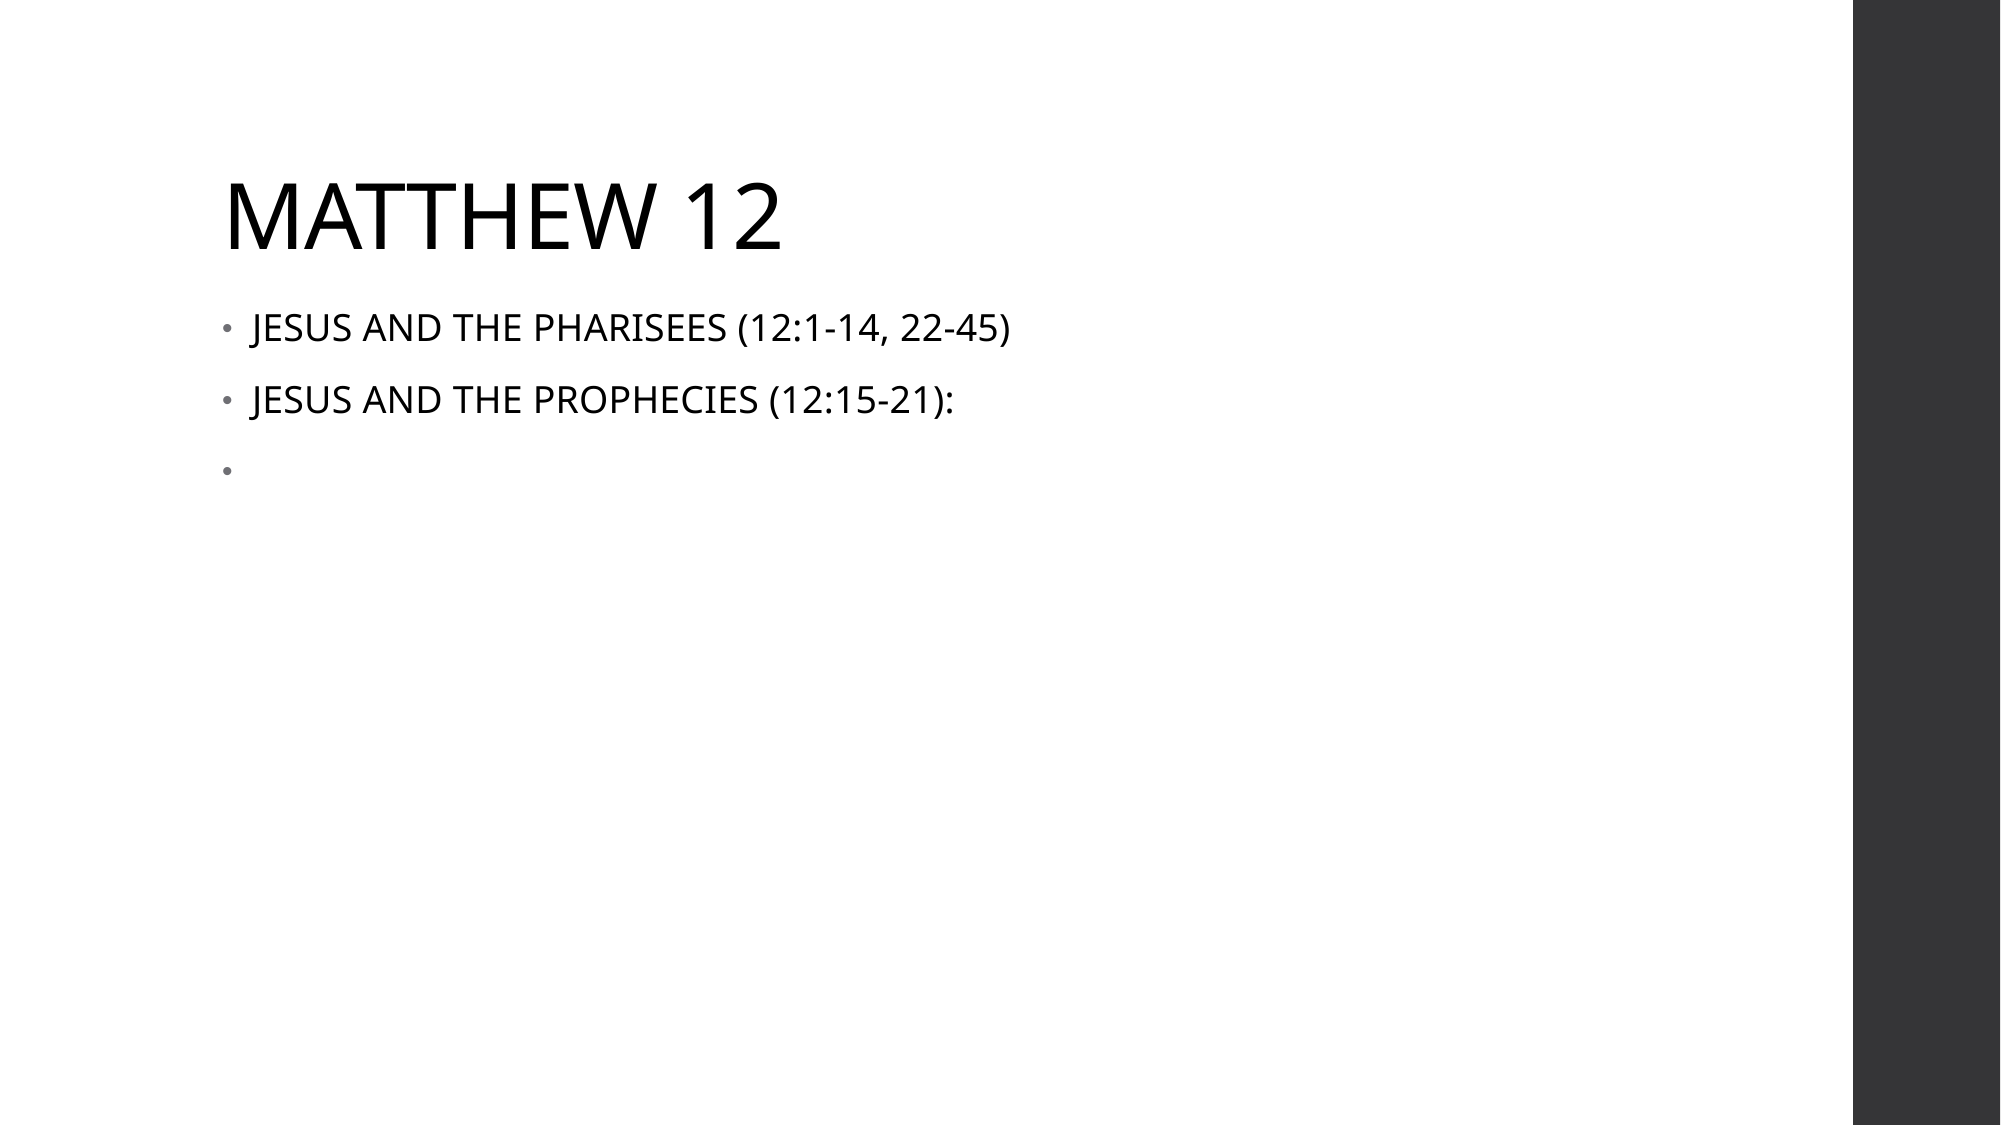

# MATTHEW 12
JESUS AND THE PHARISEES (12:1-14, 22-45)
JESUS AND THE PROPHECIES (12:15-21):